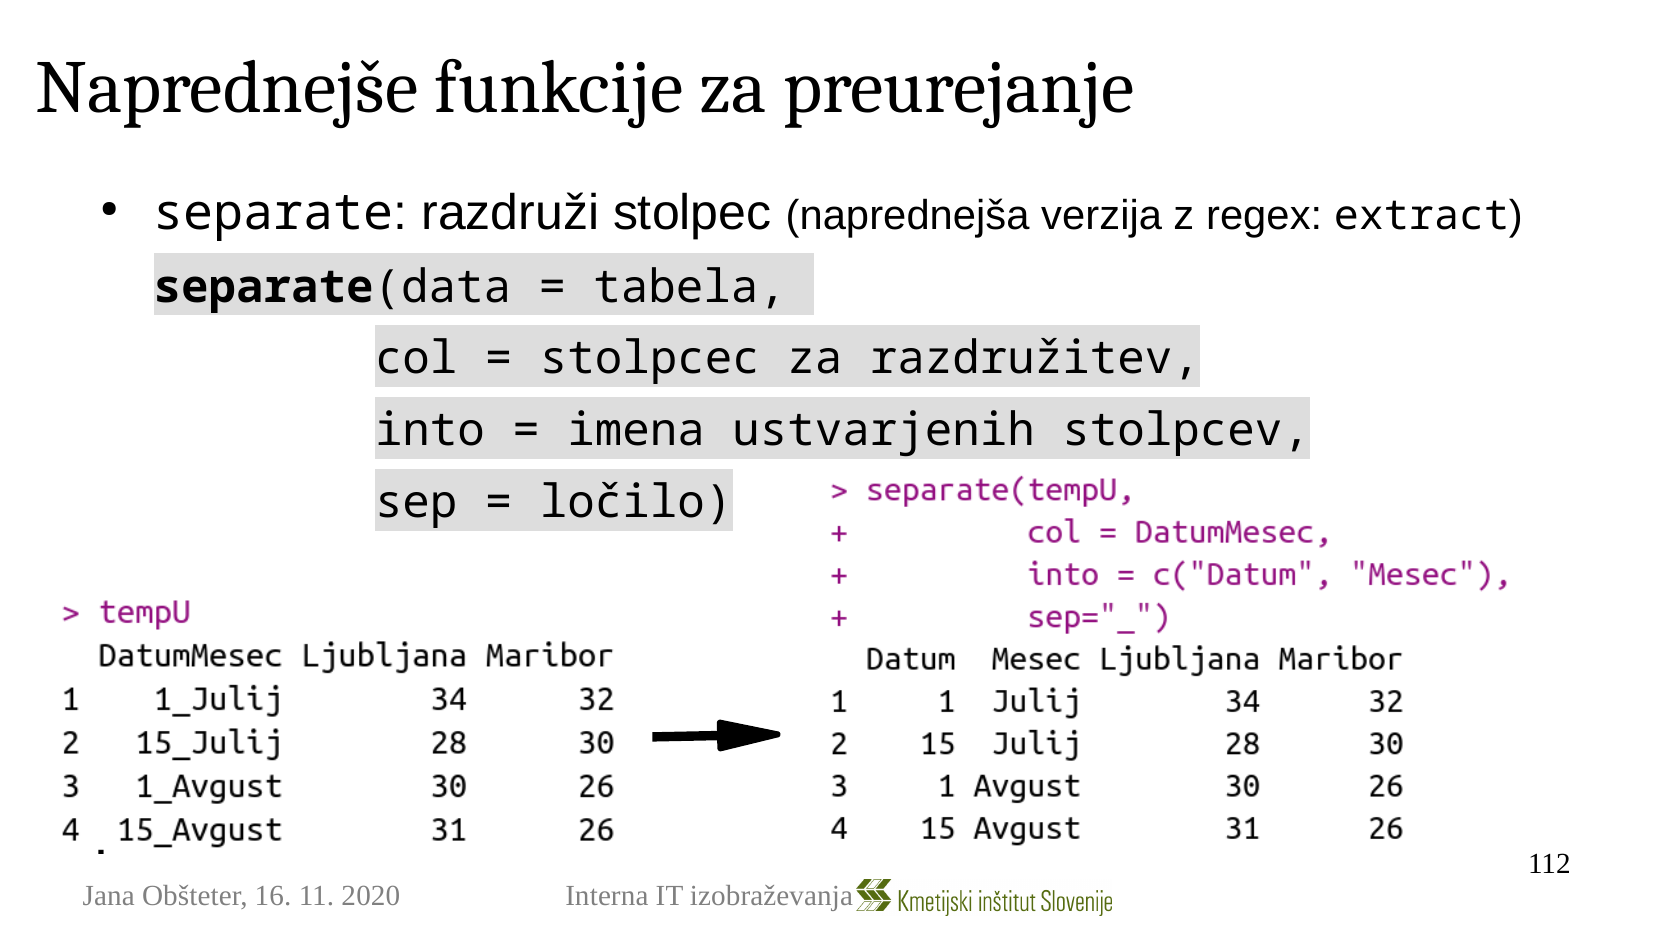

# Naprednejše funkcije za preurejanje
separate: razdruži stolpec (naprednejša verzija z regex: extract)
separate(data = tabela,
			col = stolpcec za razdružitev,
			into = imena ustvarjenih stolpcev,
			sep = ločilo)
112